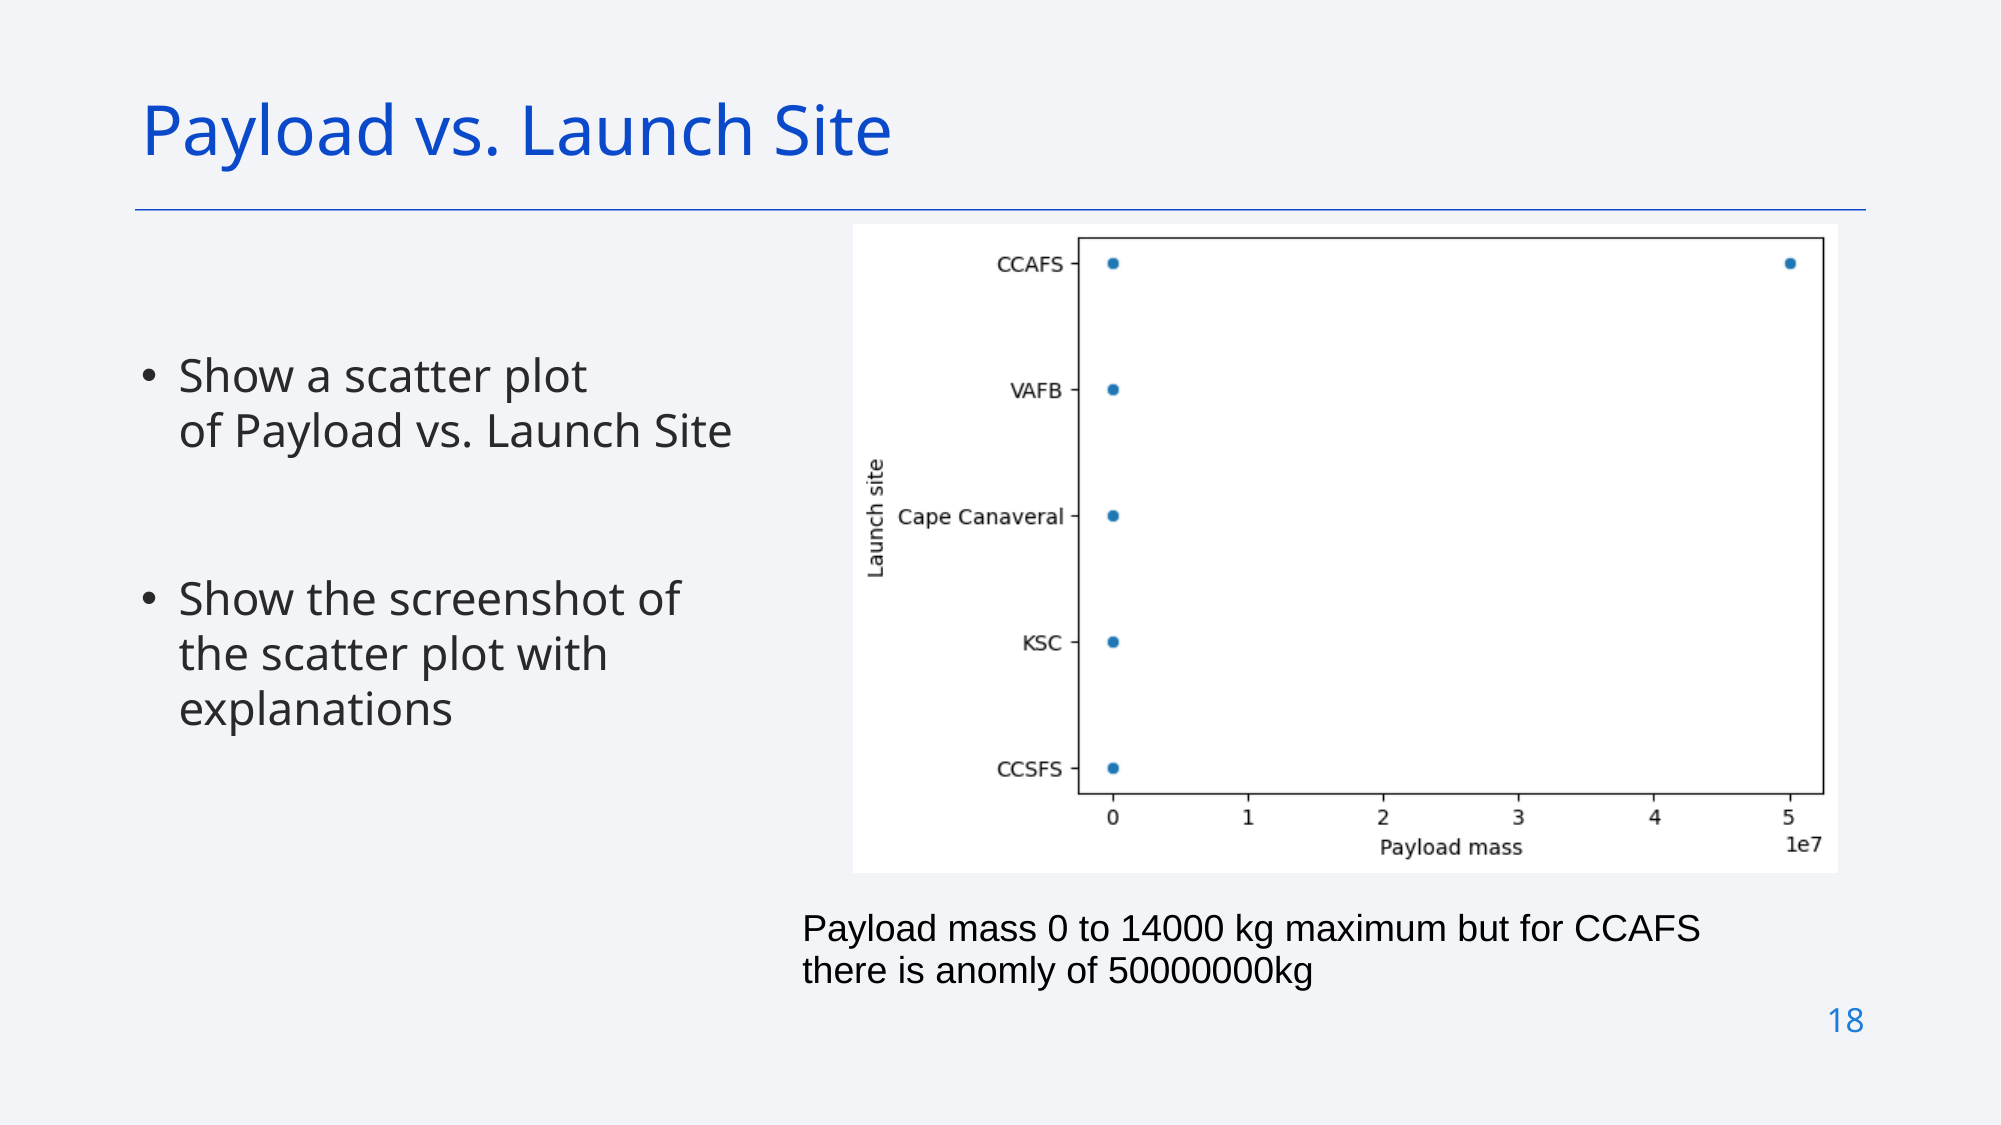

Payload vs. Launch Site
# Show a scatter plot of Payload vs. Launch Site
Show the screenshot of the scatter plot with explanations
Payload mass 0 to 14000 kg maximum but for CCAFS there is anomly of 50000000kg
18